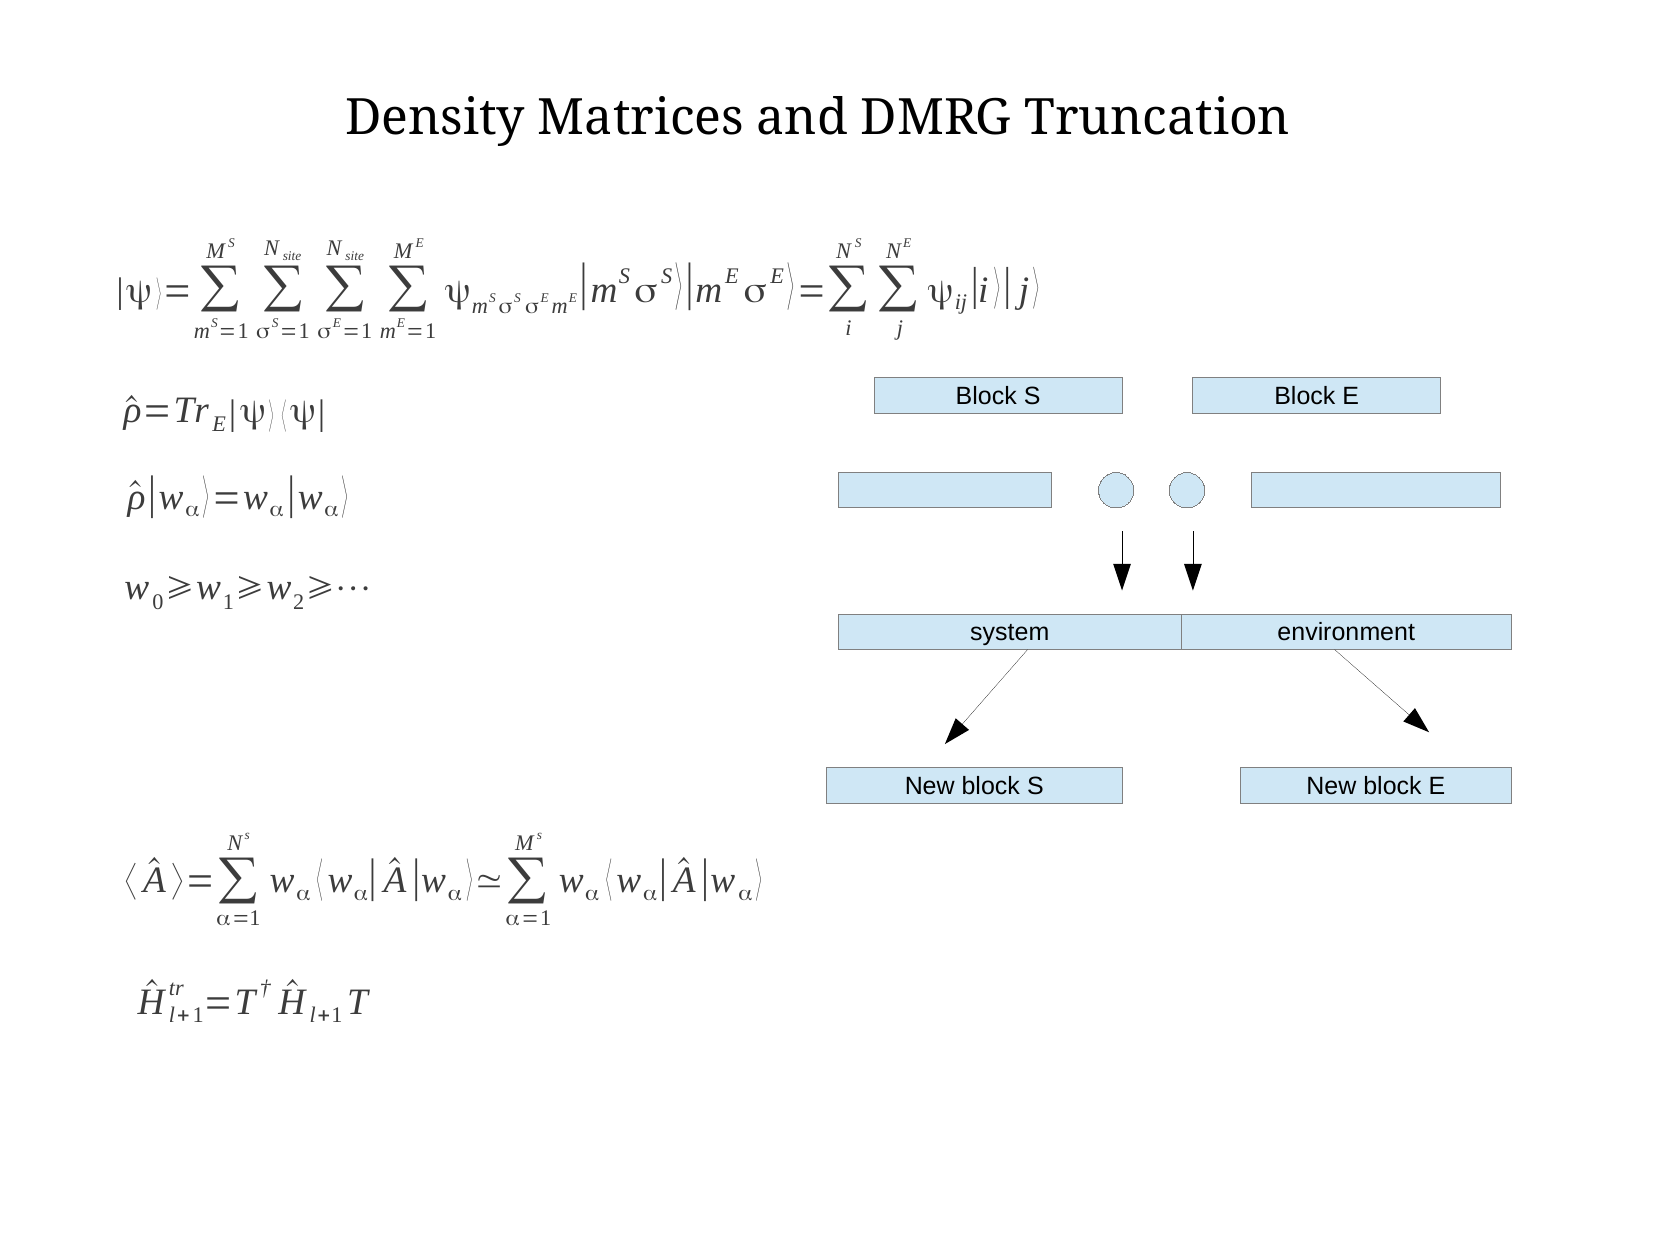

# Density Matrices and DMRG Truncation
Block S
Block E
system
environment
New block S
New block E